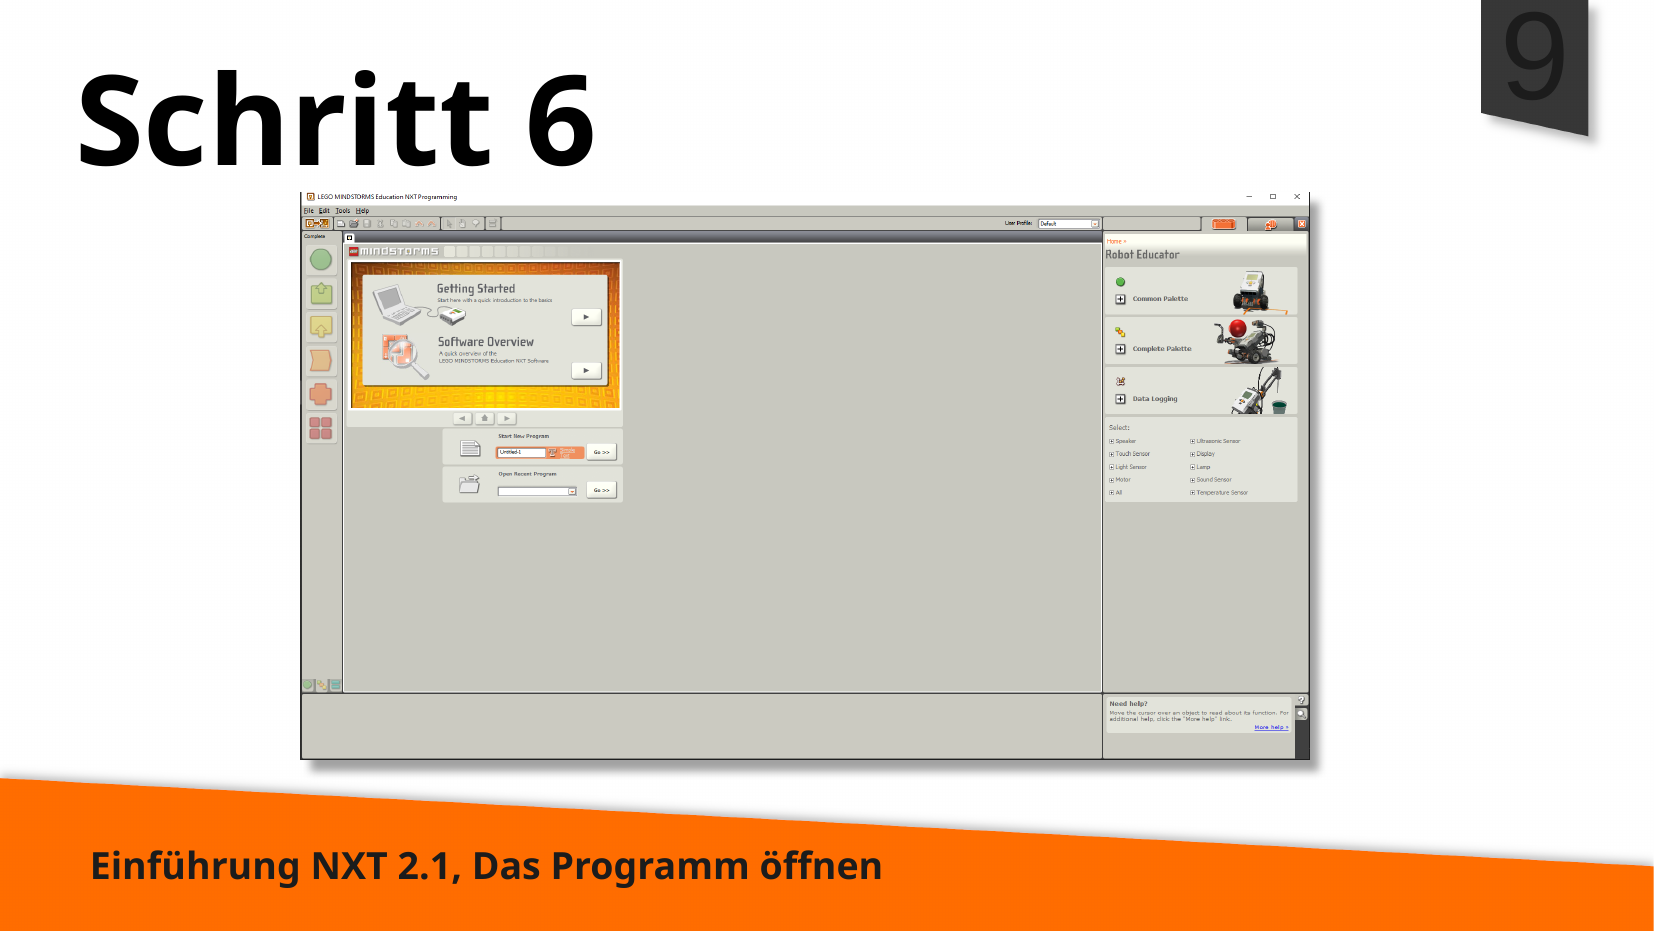

9
# Schritt 6
Einführung NXT 2.1, Das Programm öffnen